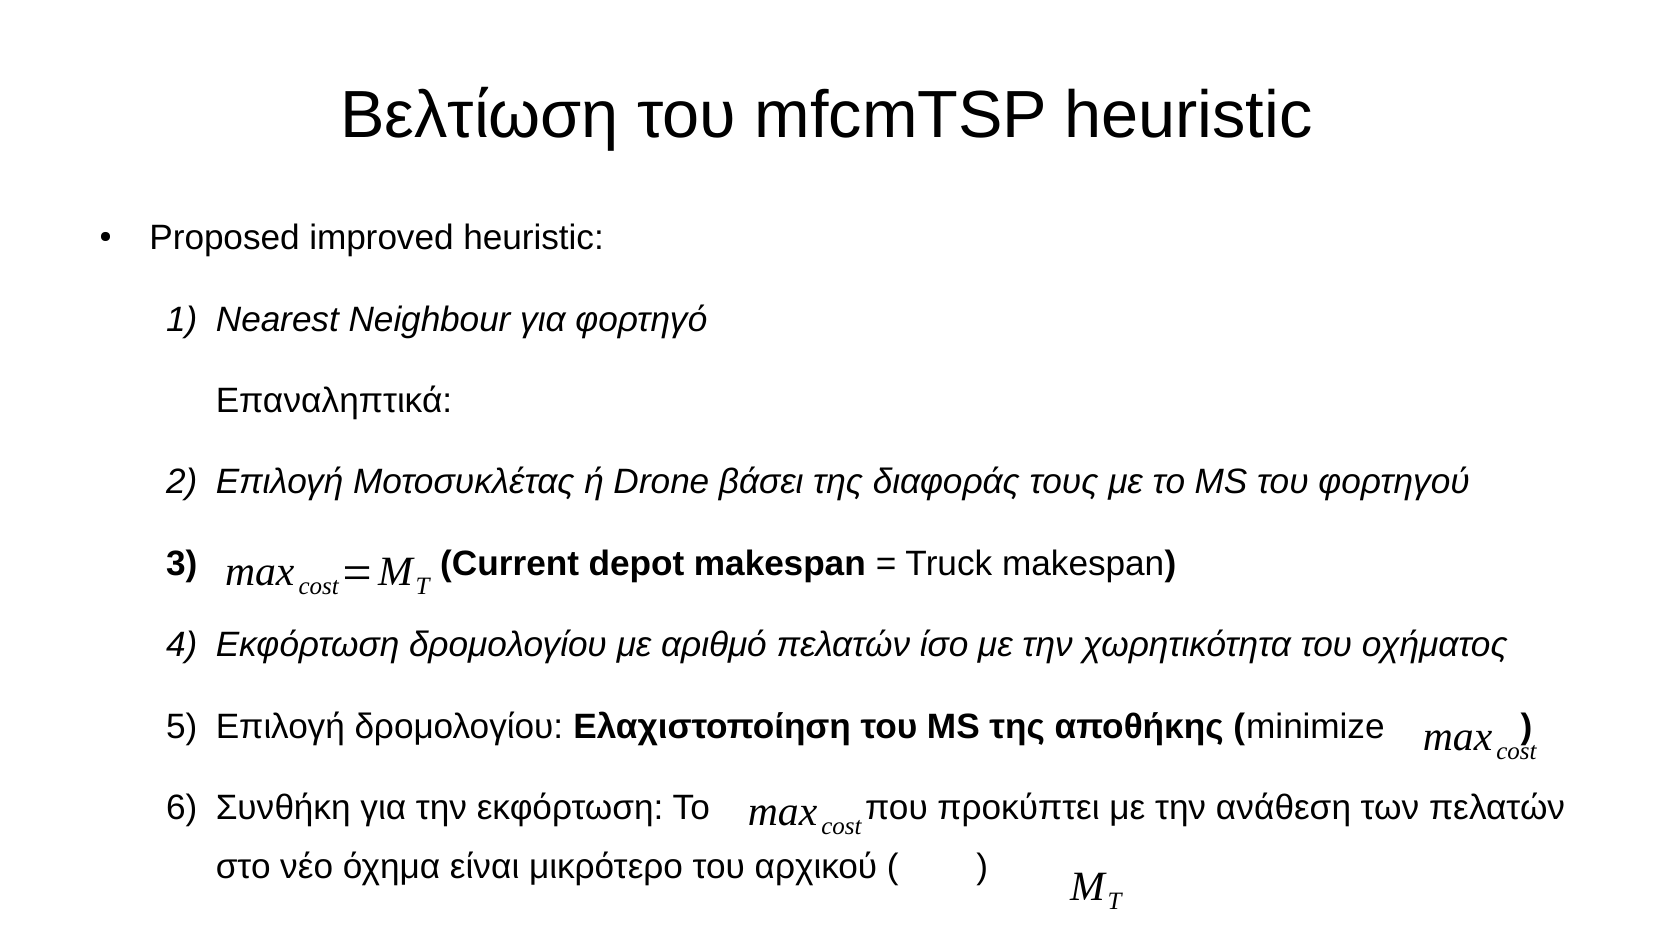

# Βελτίωση του mfcmTSP heuristic
Proposed improved heuristic:
Nearest Neighbour για φορτηγό
Επαναληπτικά:
Επιλογή Μοτοσυκλέτας ή Drone βάσει της διαφοράς τους με το MS του φορτηγού
 (Current depot makespan = Truck makespan)
Εκφόρτωση δρομολογίου με αριθμό πελατών ίσο με την χωρητικότητα του οχήματος
Επιλογή δρομολογίου: Ελαχιστοποίηση του MS της αποθήκης (minimize )
Συνθήκη για την εκφόρτωση: Το που προκύπτει με την ανάθεση των πελατών στο νέο όχημα είναι μικρότερο του αρχικού ( )